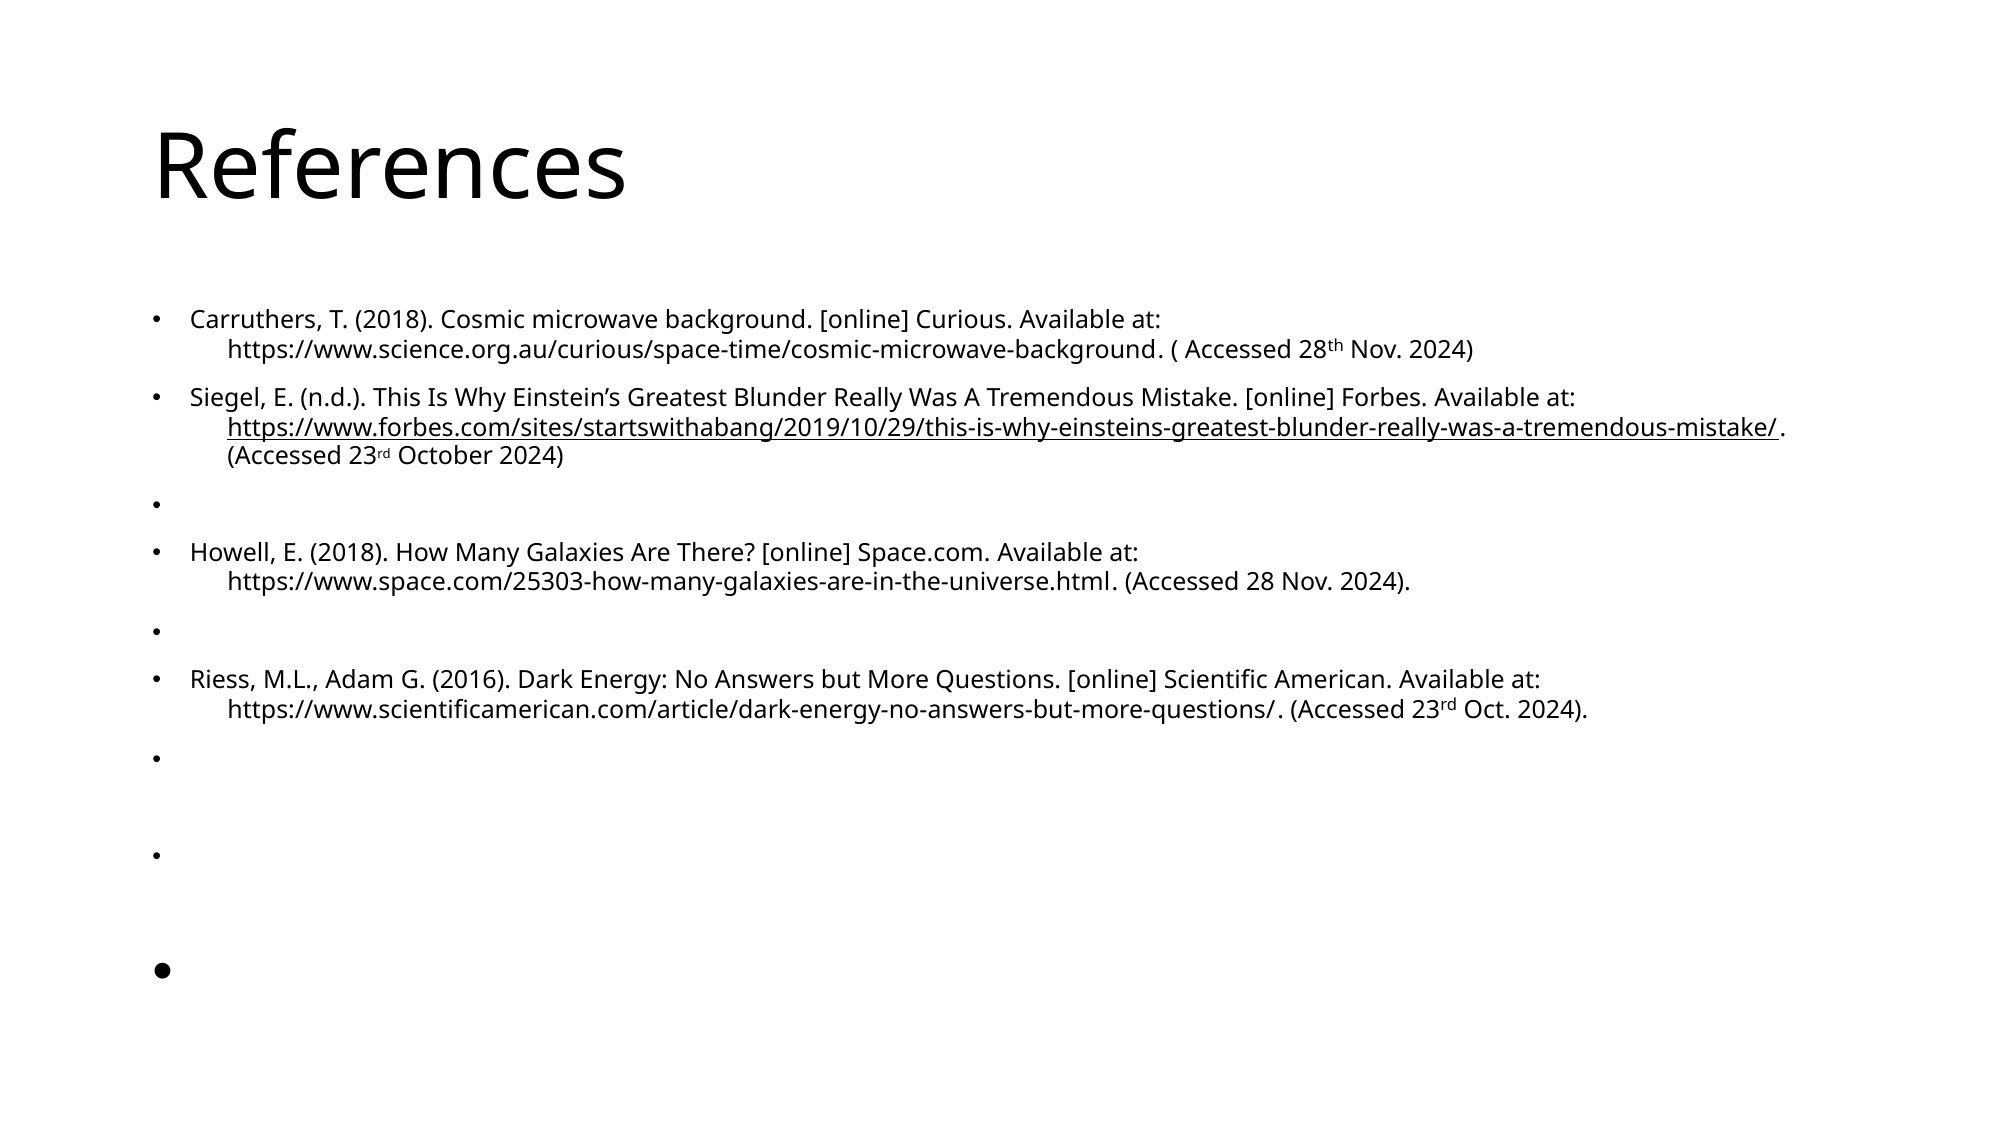

# References
Carruthers, T. (2018). Cosmic microwave background. [online] Curious. Available at: https://www.science.org.au/curious/space-time/cosmic-microwave-background. ( Accessed 28th Nov. 2024)
Siegel, E. (n.d.). This Is Why Einstein’s Greatest Blunder Really Was A Tremendous Mistake. [online] Forbes. Available at: https://www.forbes.com/sites/startswithabang/2019/10/29/this-is-why-einsteins-greatest-blunder-really-was-a-tremendous-mistake/. (Accessed 23rd October 2024)
Howell, E. (2018). How Many Galaxies Are There? [online] Space.com. Available at: https://www.space.com/25303-how-many-galaxies-are-in-the-universe.html. (Accessed 28 Nov. 2024).
Riess, M.L., Adam G. (2016). Dark Energy: No Answers but More Questions. [online] Scientific American. Available at: https://www.scientificamerican.com/article/dark-energy-no-answers-but-more-questions/. (Accessed 23rd Oct. 2024).
‌